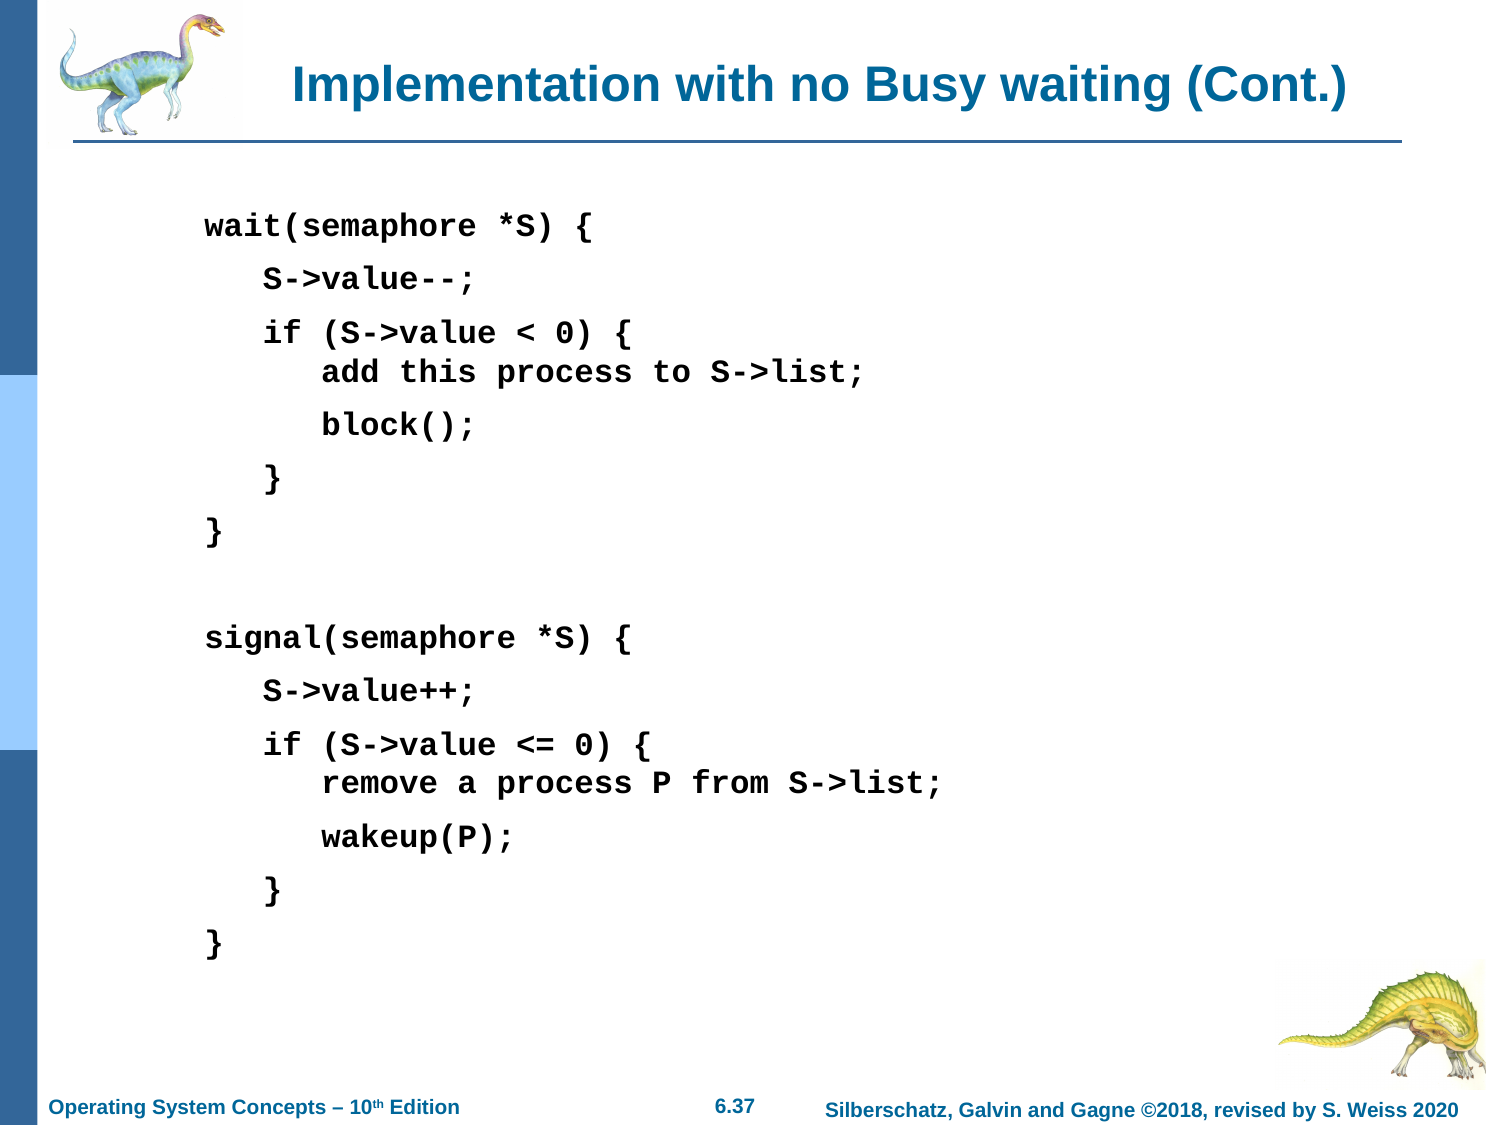

# Implementation with no Busy waiting (Cont.)
wait(semaphore *S) {
 S->value--;
 if (S->value < 0) {
 add this process to S->list;
 block();
 }
}
signal(semaphore *S) {
 S->value++;
 if (S->value <= 0) {
 remove a process P from S->list;
 wakeup(P);
 }
}